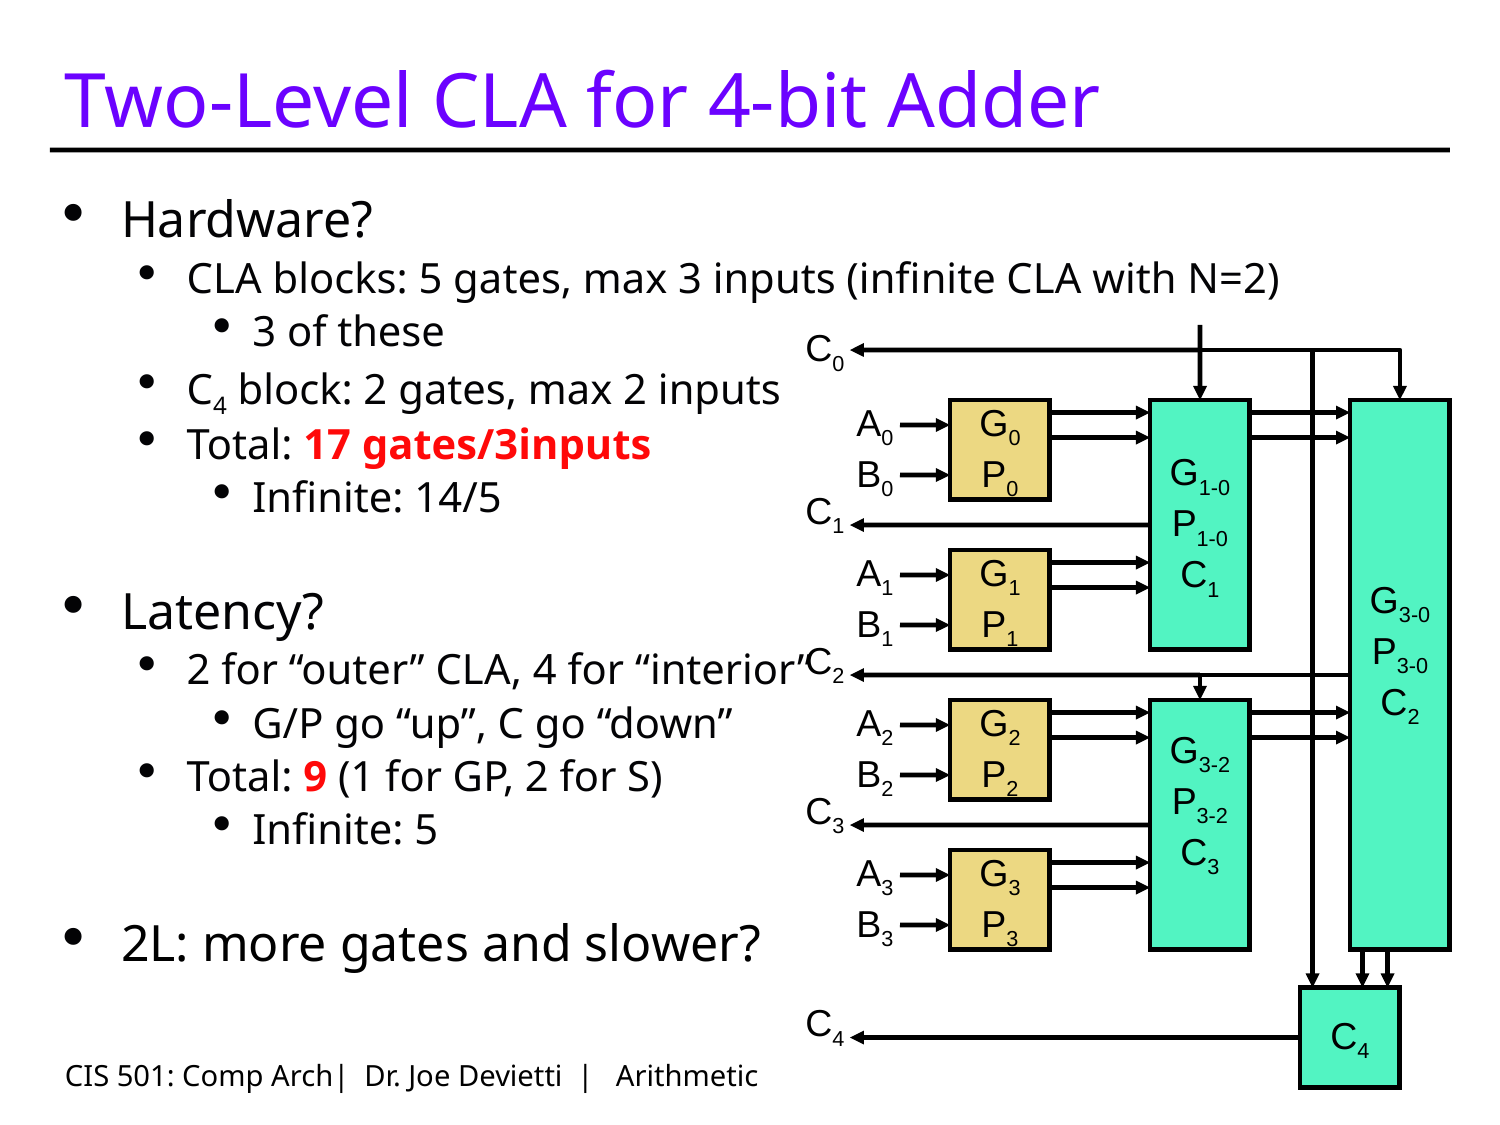

Two-Level CLA for 4-bit Adder
Hardware?
CLA blocks: 5 gates, max 3 inputs (infinite CLA with N=2)
3 of these
C4 block: 2 gates, max 2 inputs
Total: 17 gates/3inputs
Infinite: 14/5
Latency?
2 for “outer” CLA, 4 for “interior”
G/P go “up”, C go “down”
Total: 9 (1 for GP, 2 for S)
Infinite: 5
2L: more gates and slower?
C0
A0
B0
G0
P0
G1-0
P1-0
C1
G3-0
P3-0
C2
C1
A1
B1
G1
P1
C2
A2
B2
G2
P2
G3-2
P3-2
C3
C3
A3
B3
G3
P3
C4
C4
CIS 501: Comp Arch| Dr. Joe Devietti | Arithmetic